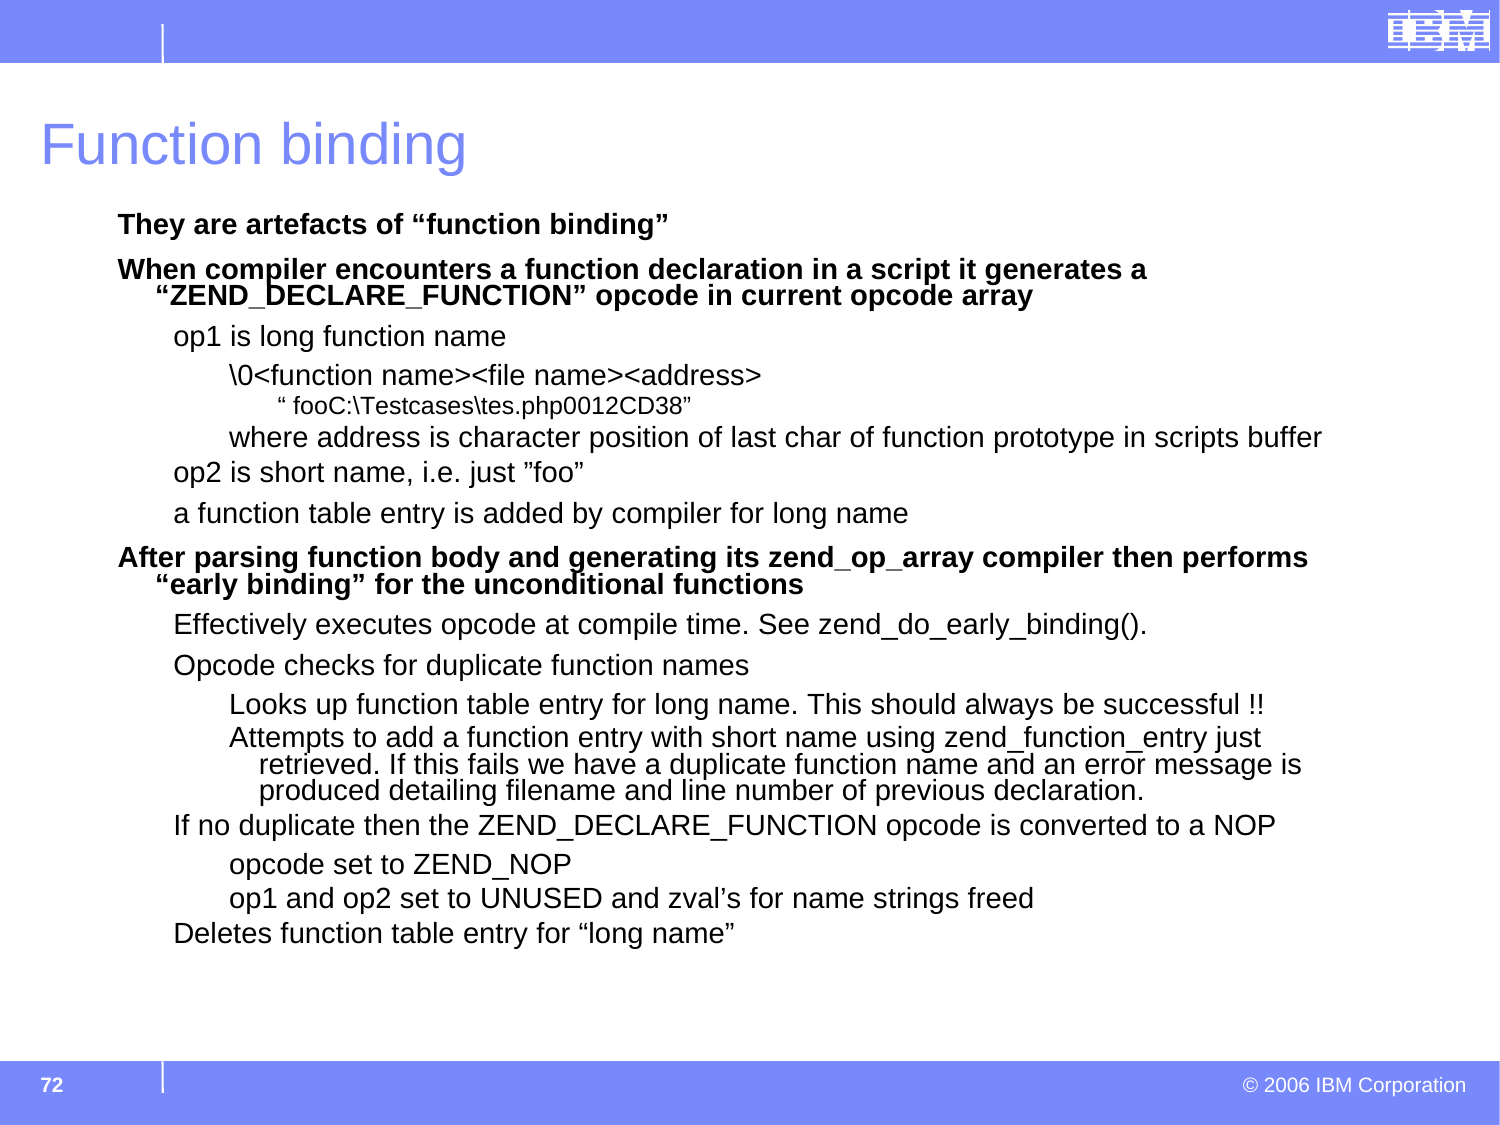

# Function binding
They are artefacts of “function binding”
When compiler encounters a function declaration in a script it generates a “ZEND_DECLARE_FUNCTION” opcode in current opcode array
op1 is long function name
\0<function name><file name><address>
“ fooC:\Testcases\tes.php0012CD38”
where address is character position of last char of function prototype in scripts buffer
op2 is short name, i.e. just ”foo”
a function table entry is added by compiler for long name
After parsing function body and generating its zend_op_array compiler then performs “early binding” for the unconditional functions
Effectively executes opcode at compile time. See zend_do_early_binding().
Opcode checks for duplicate function names
Looks up function table entry for long name. This should always be successful !!
Attempts to add a function entry with short name using zend_function_entry just retrieved. If this fails we have a duplicate function name and an error message is produced detailing filename and line number of previous declaration.
If no duplicate then the ZEND_DECLARE_FUNCTION opcode is converted to a NOP
opcode set to ZEND_NOP
op1 and op2 set to UNUSED and zval’s for name strings freed
Deletes function table entry for “long name”
72